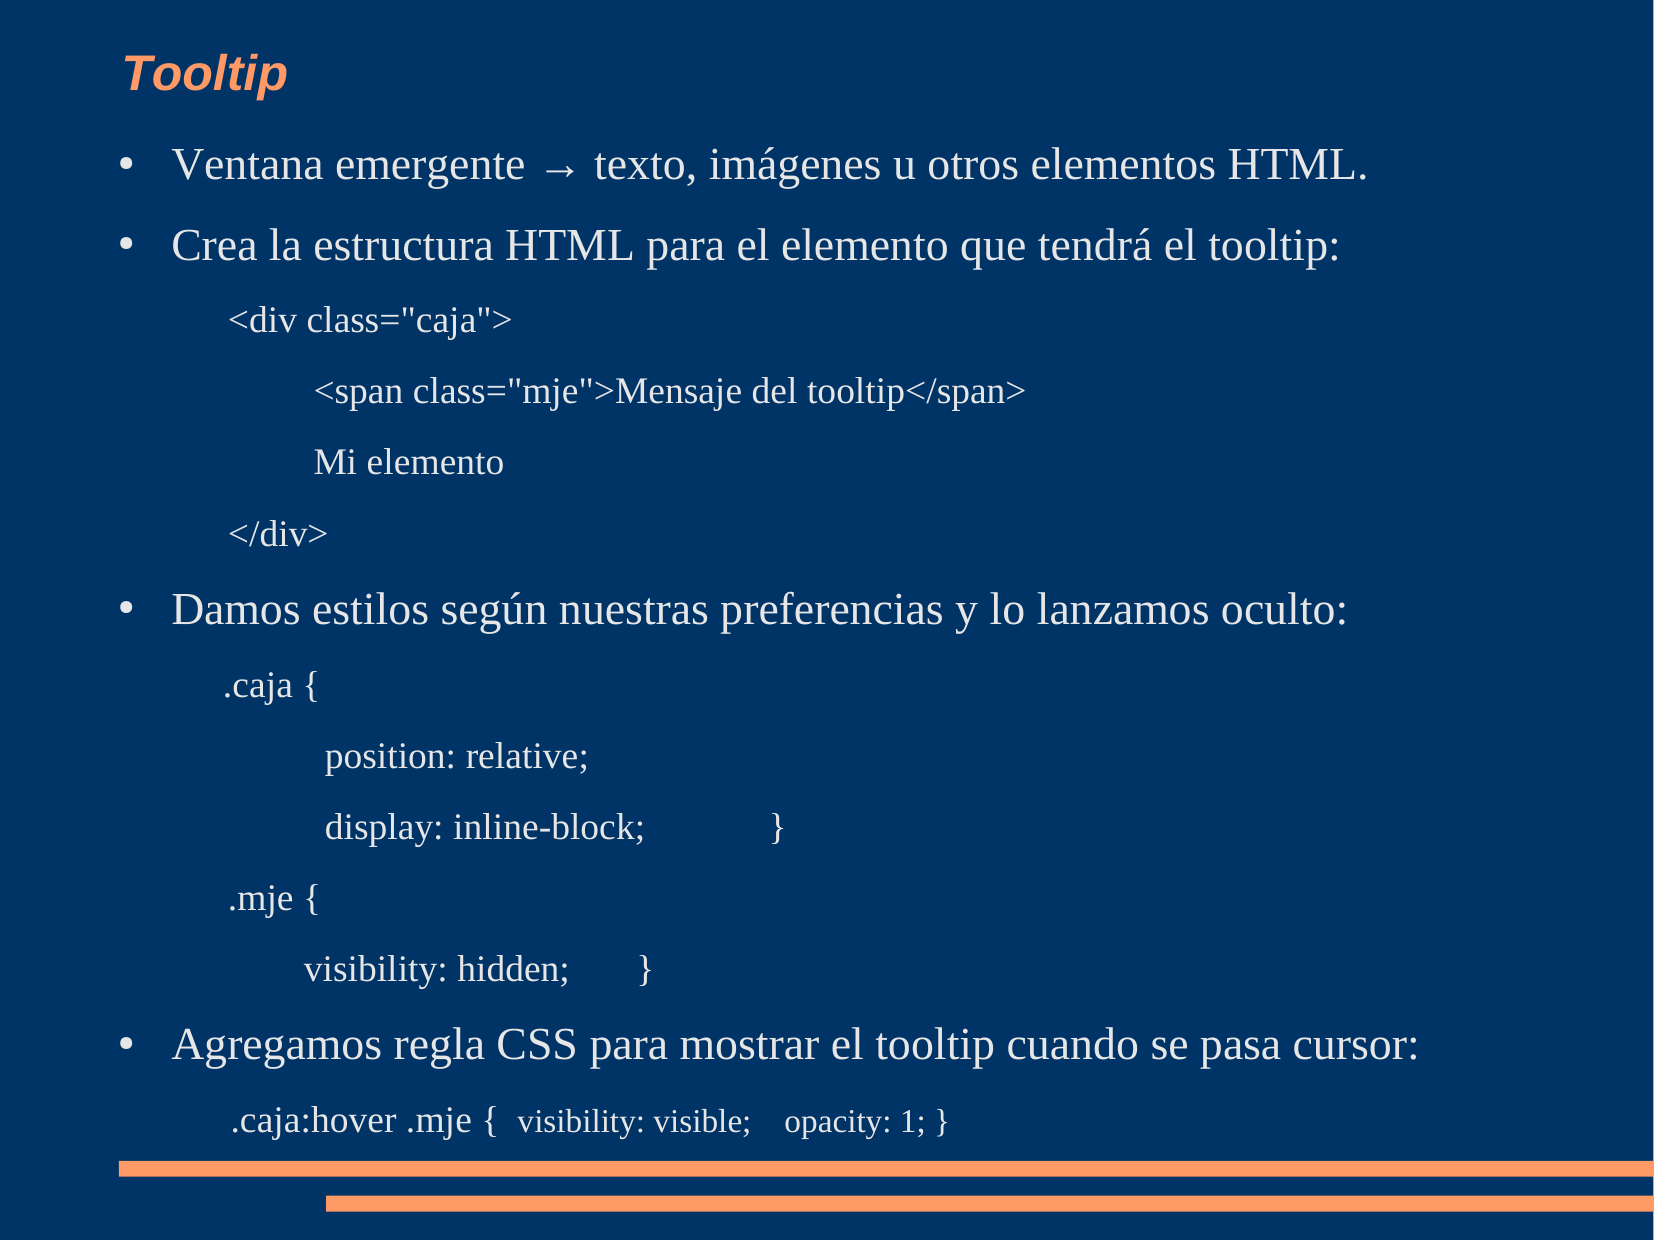

# Tooltip
Ventana emergente → texto, imágenes u otros elementos HTML.
Crea la estructura HTML para el elemento que tendrá el tooltip:
<div class="caja">
 <span class="mje">Mensaje del tooltip</span>
 Mi elemento
</div>
Damos estilos según nuestras preferencias y lo lanzamos oculto:
.caja {
 position: relative;
 display: inline-block; }
.mje {
 visibility: hidden; }
Agregamos regla CSS para mostrar el tooltip cuando se pasa cursor:
.caja:hover .mje { visibility: visible; opacity: 1; }